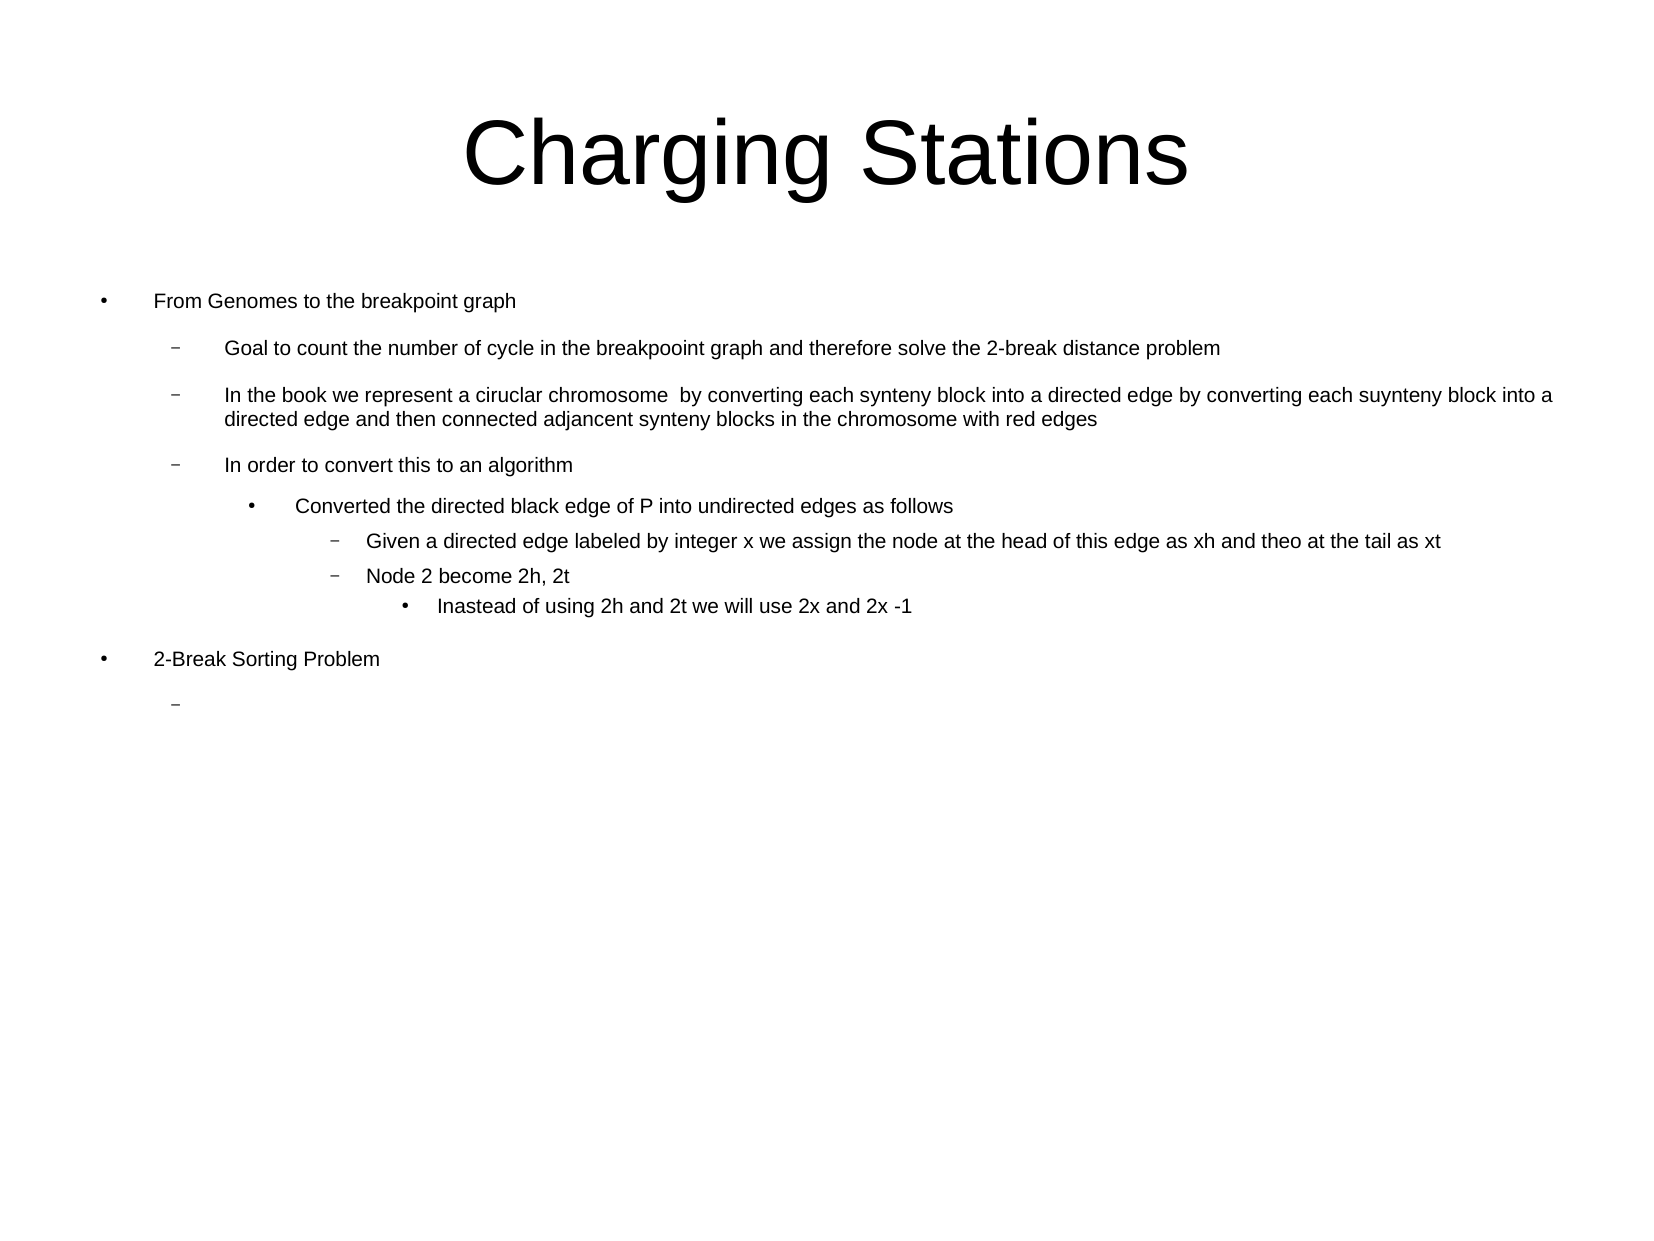

# Charging Stations
From Genomes to the breakpoint graph
Goal to count the number of cycle in the breakpooint graph and therefore solve the 2-break distance problem
In the book we represent a ciruclar chromosome by converting each synteny block into a directed edge by converting each suynteny block into a directed edge and then connected adjancent synteny blocks in the chromosome with red edges
In order to convert this to an algorithm
Converted the directed black edge of P into undirected edges as follows
Given a directed edge labeled by integer x we assign the node at the head of this edge as xh and theo at the tail as xt
Node 2 become 2h, 2t
Inastead of using 2h and 2t we will use 2x and 2x -1
2-Break Sorting Problem